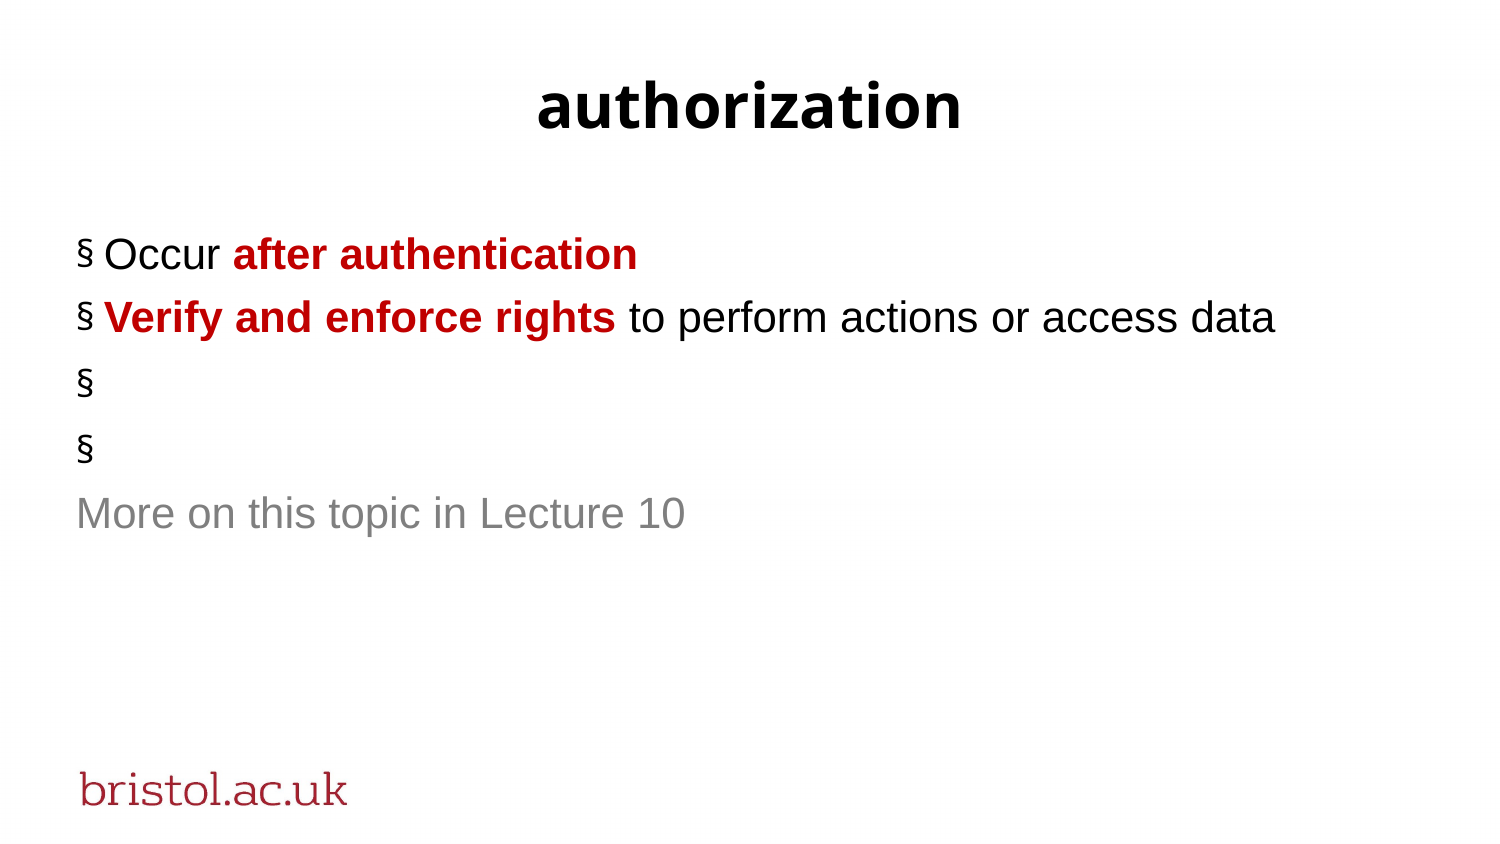

authorization
# Occur after authentication
Verify and enforce rights to perform actions or access data
More on this topic in Lecture 10